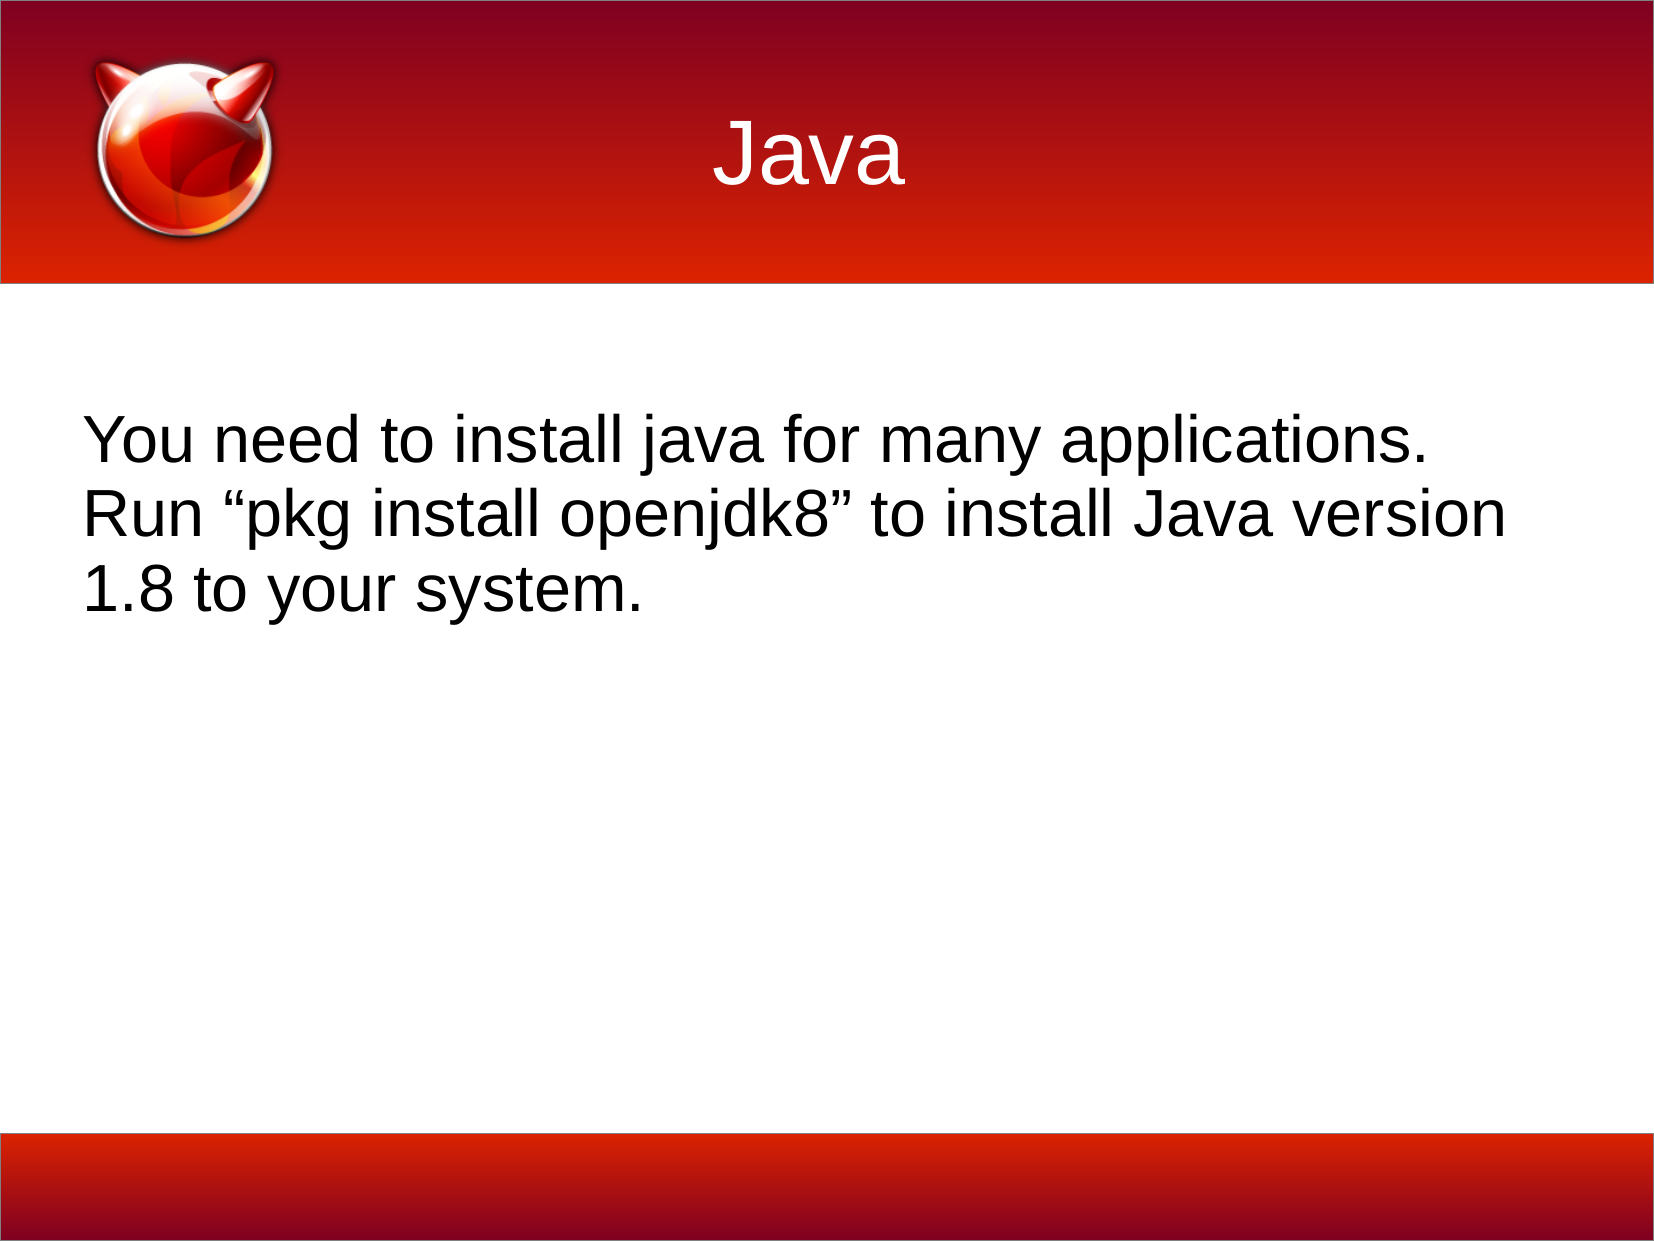

# Java
You need to install java for many applications. Run “pkg install openjdk8” to install Java version 1.8 to your system.